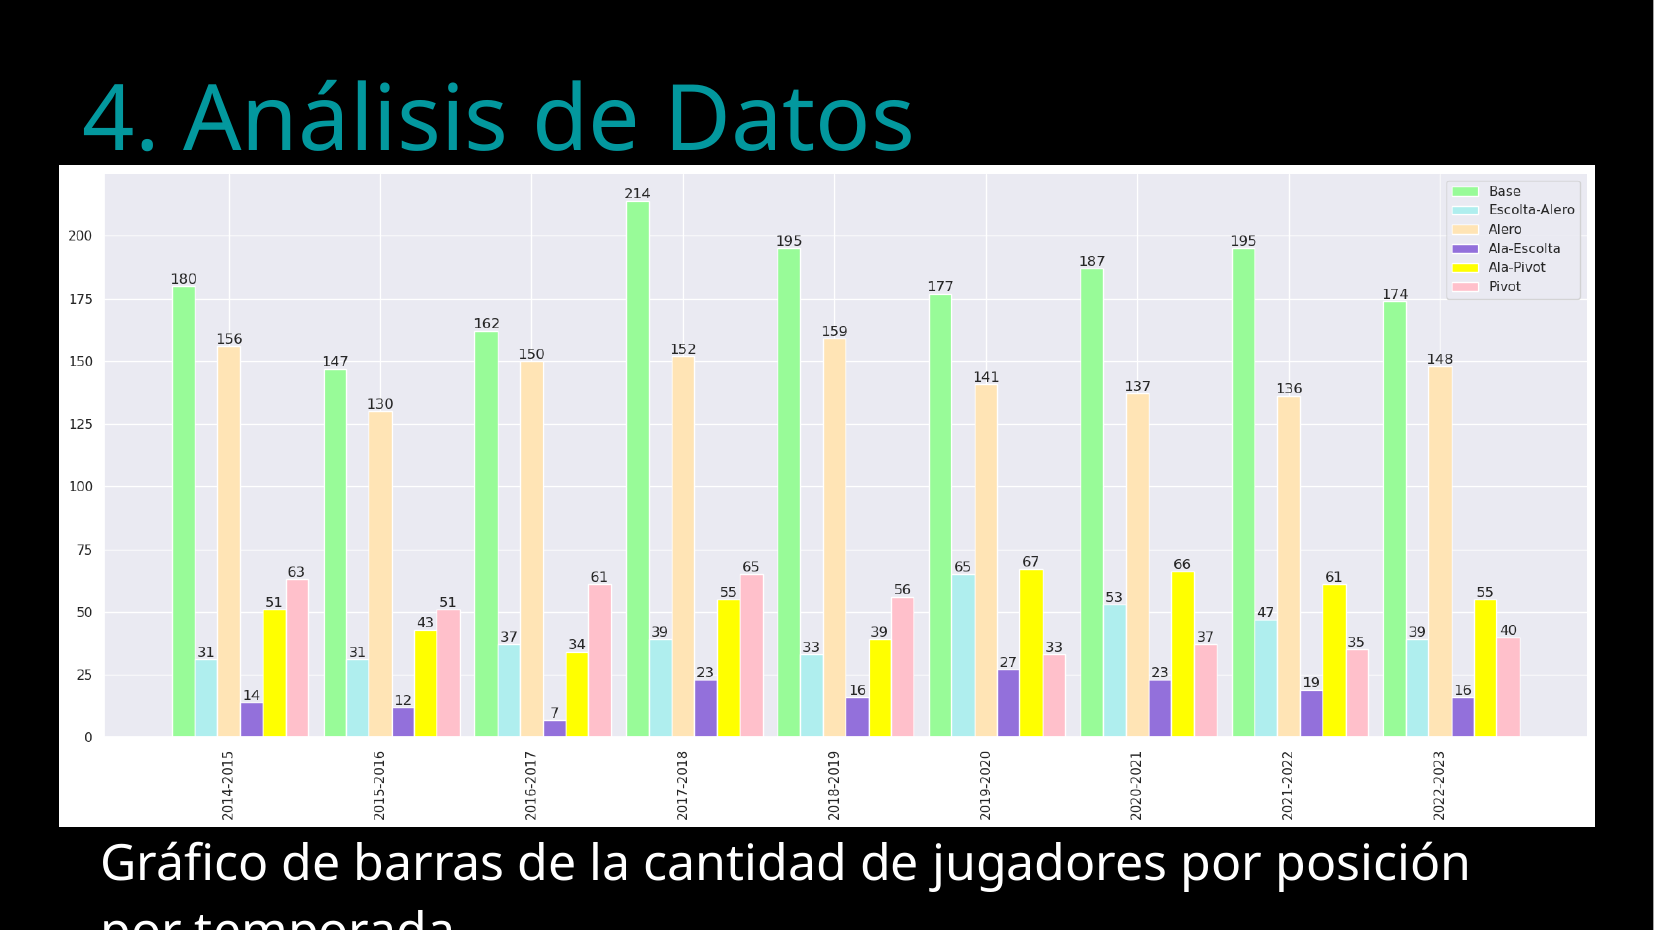

# 4. Análisis de Datos
Gráfico de barras de la cantidad de jugadores por posición por temporada